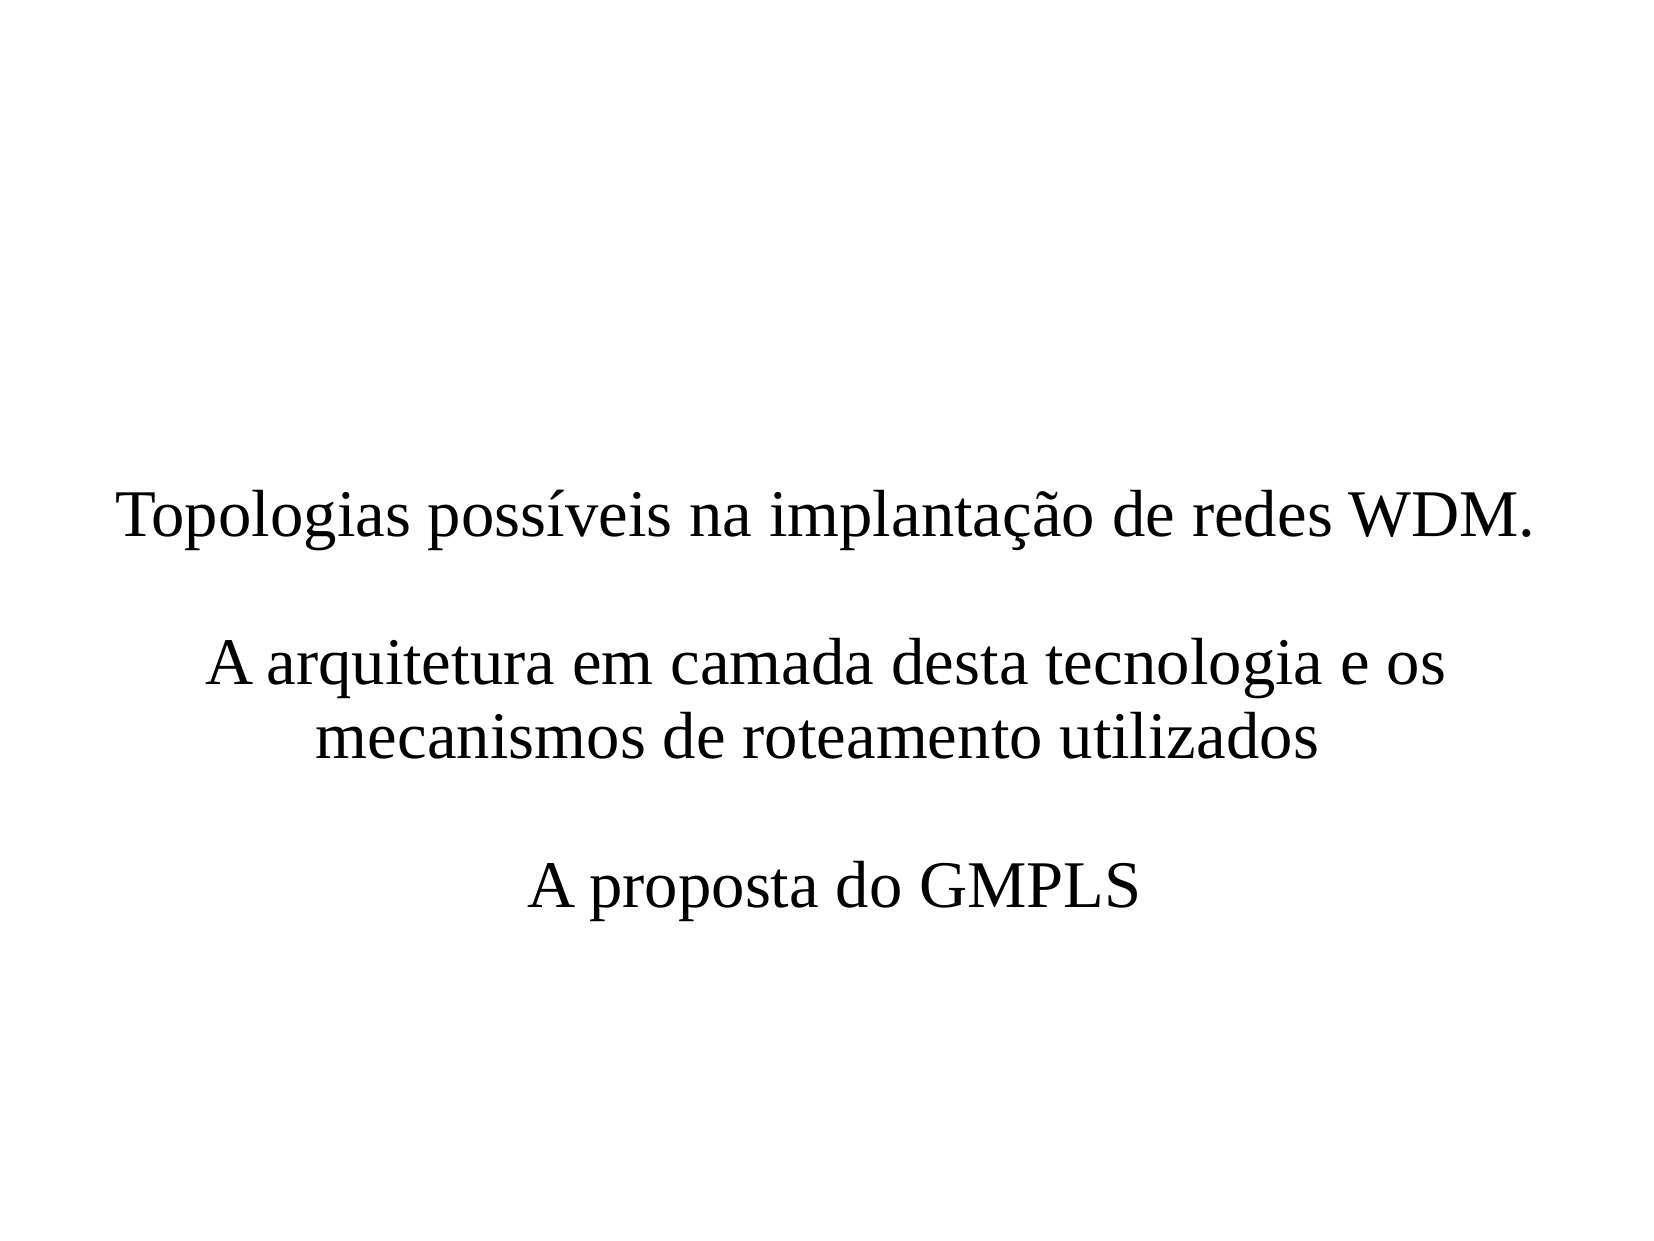

#
Topologias possíveis na implantação de redes WDM.
A arquitetura em camada desta tecnologia e os mecanismos de roteamento utilizados
 A proposta do GMPLS